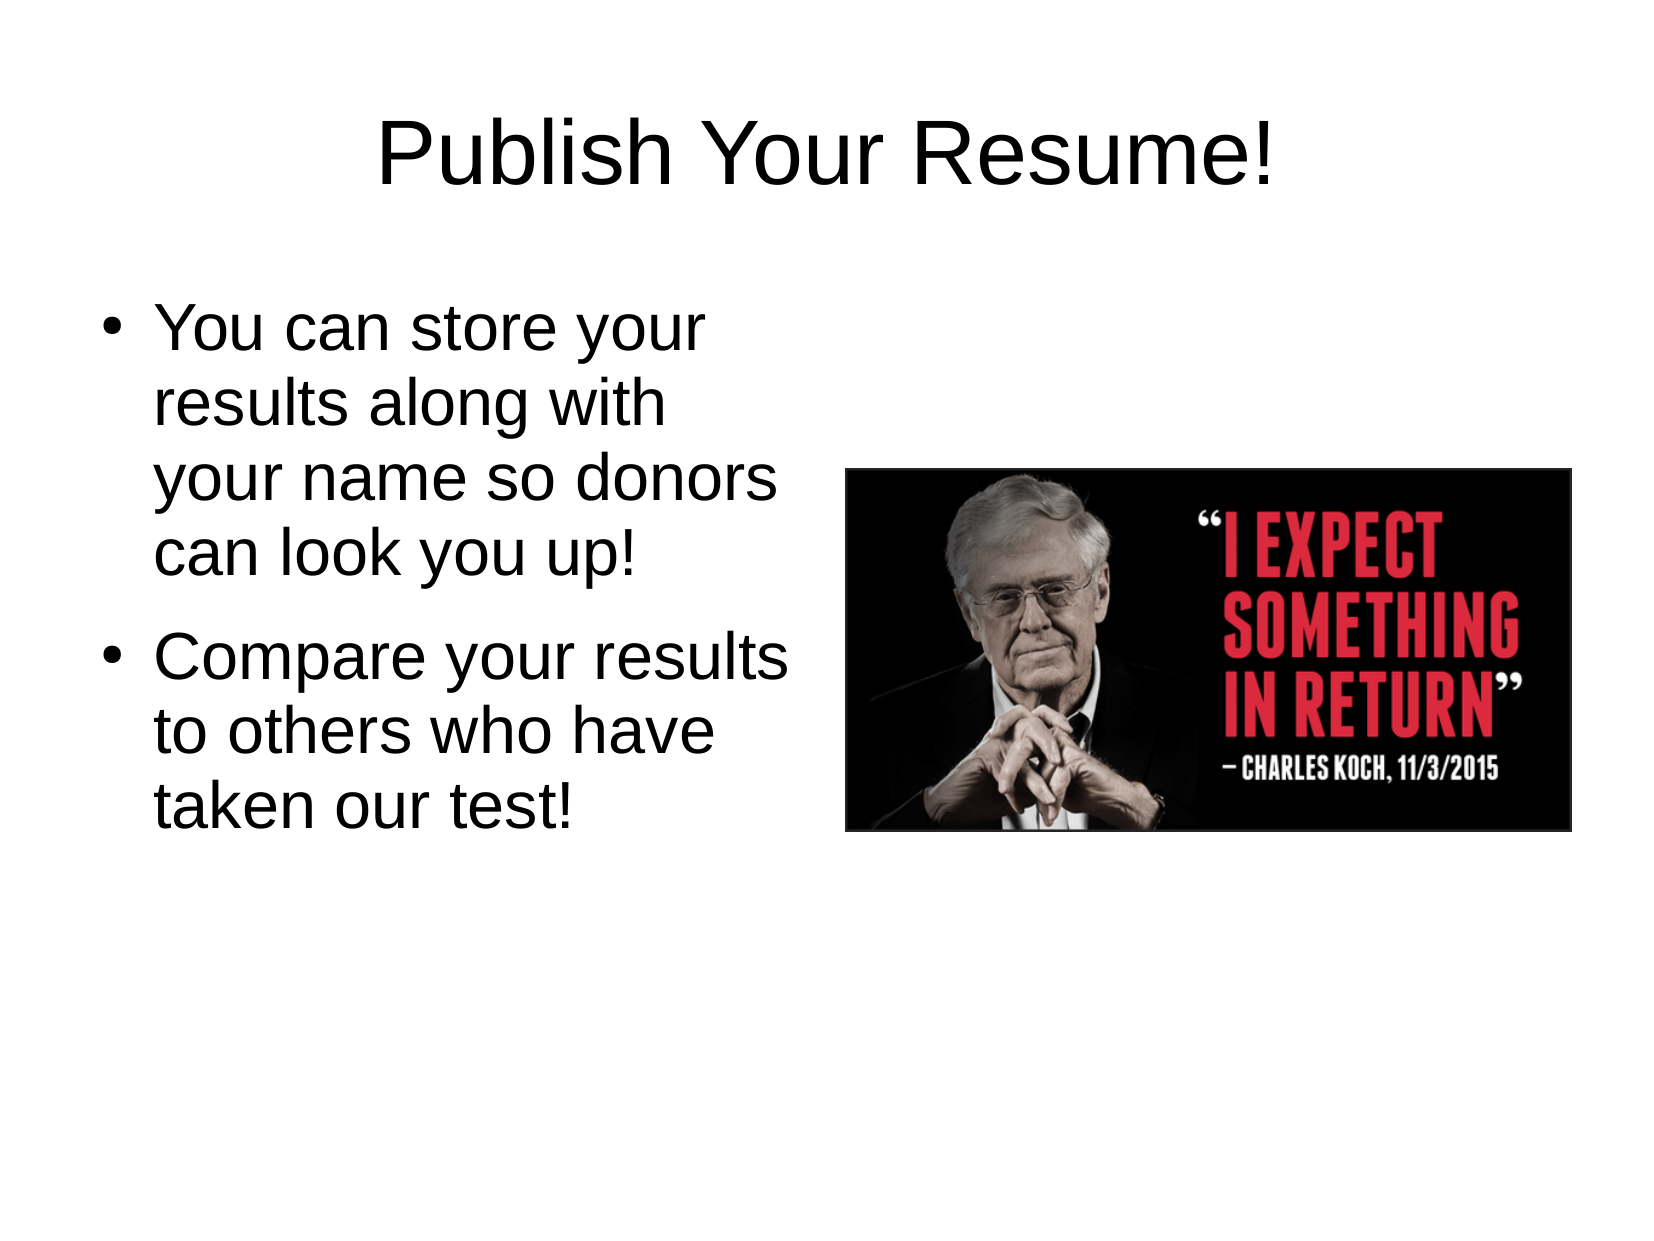

# Publish Your Resume!
You can store your results along with your name so donors can look you up!
Compare your results to others who have taken our test!